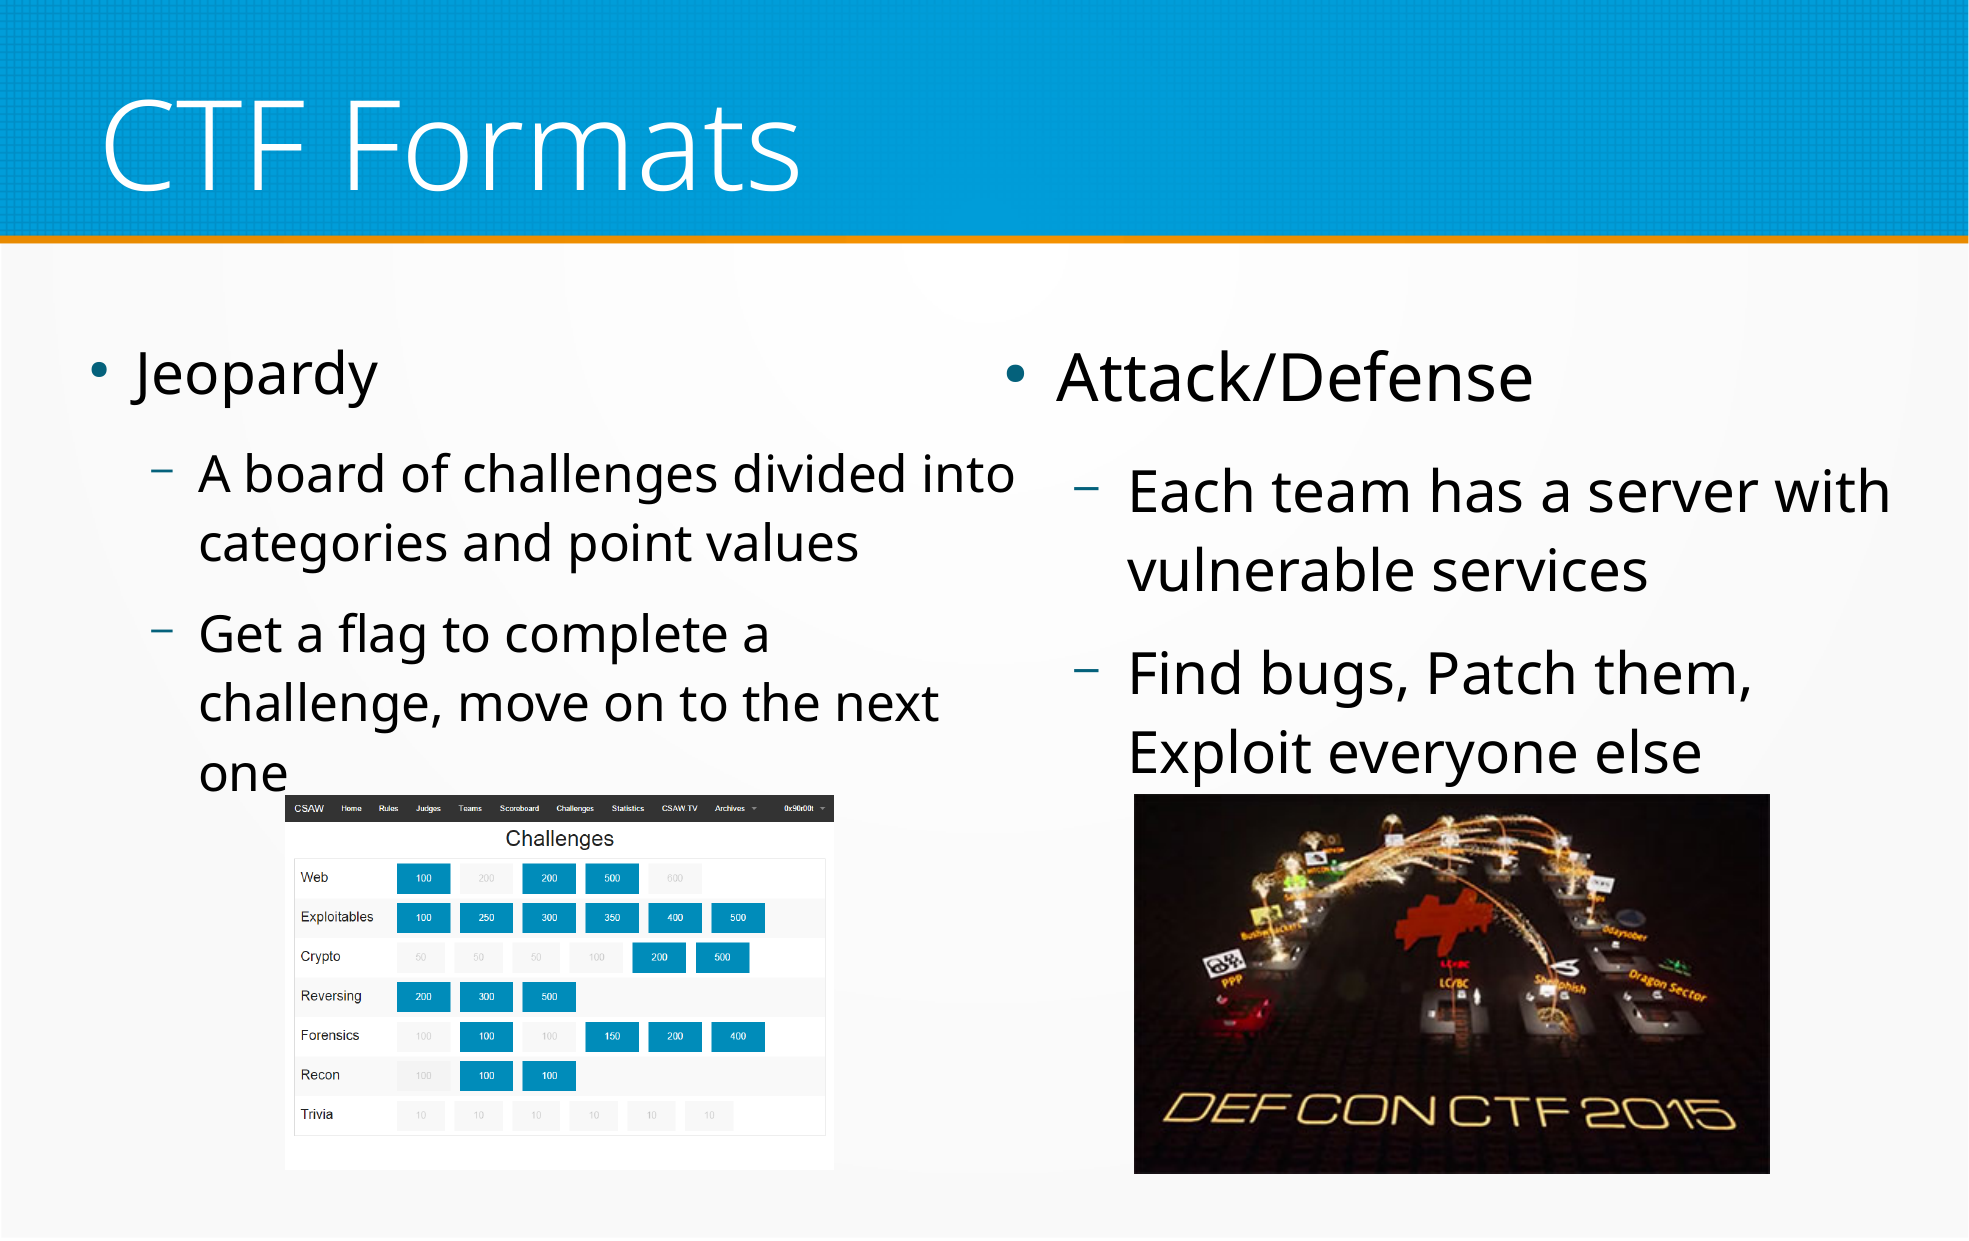

# CTF Formats
Attack/Defense
Each team has a server with vulnerable services
Find bugs, Patch them, Exploit everyone else
Jeopardy
A board of challenges divided into categories and point values
Get a flag to complete a challenge, move on to the next one